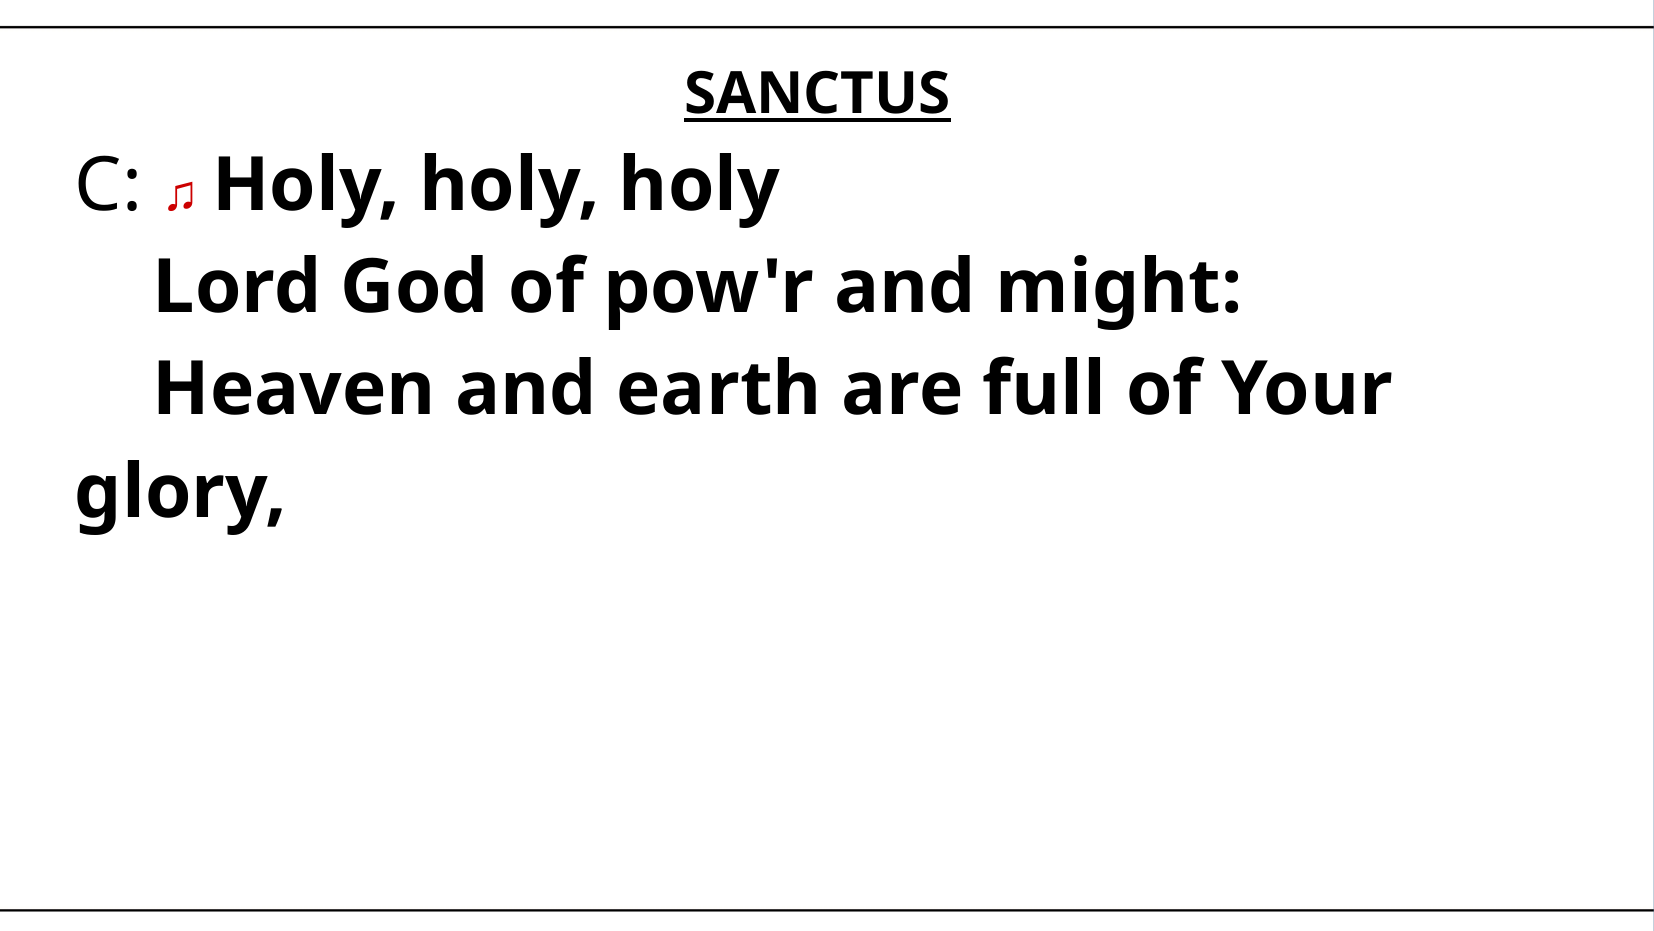

SANCTUS
C: ♫ Holy, holy, holy
 Lord God of pow'r and might:
 Heaven and earth are full of Your glory,